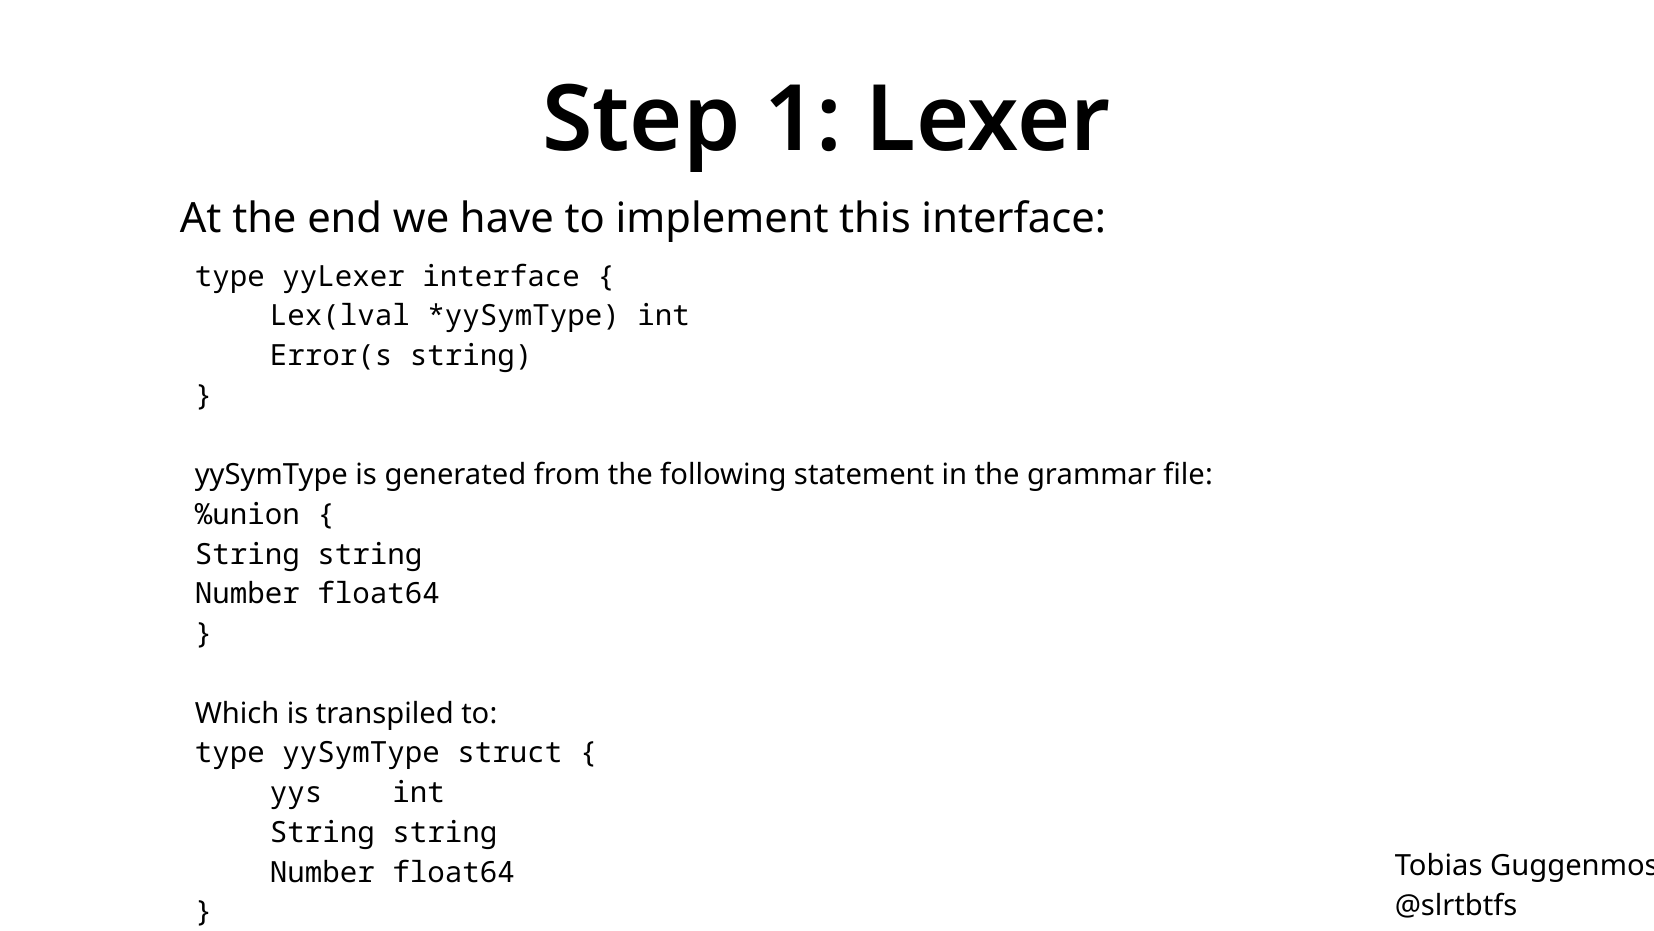

# Step 1: Lexer
At the end we have to implement this interface:
type yyLexer interface {
	Lex(lval *yySymType) int
	Error(s string)
}
yySymType is generated from the following statement in the grammar file:
%union {
String string
Number float64
}
Which is transpiled to:
type yySymType struct {
	yys int
	String string
	Number float64
}